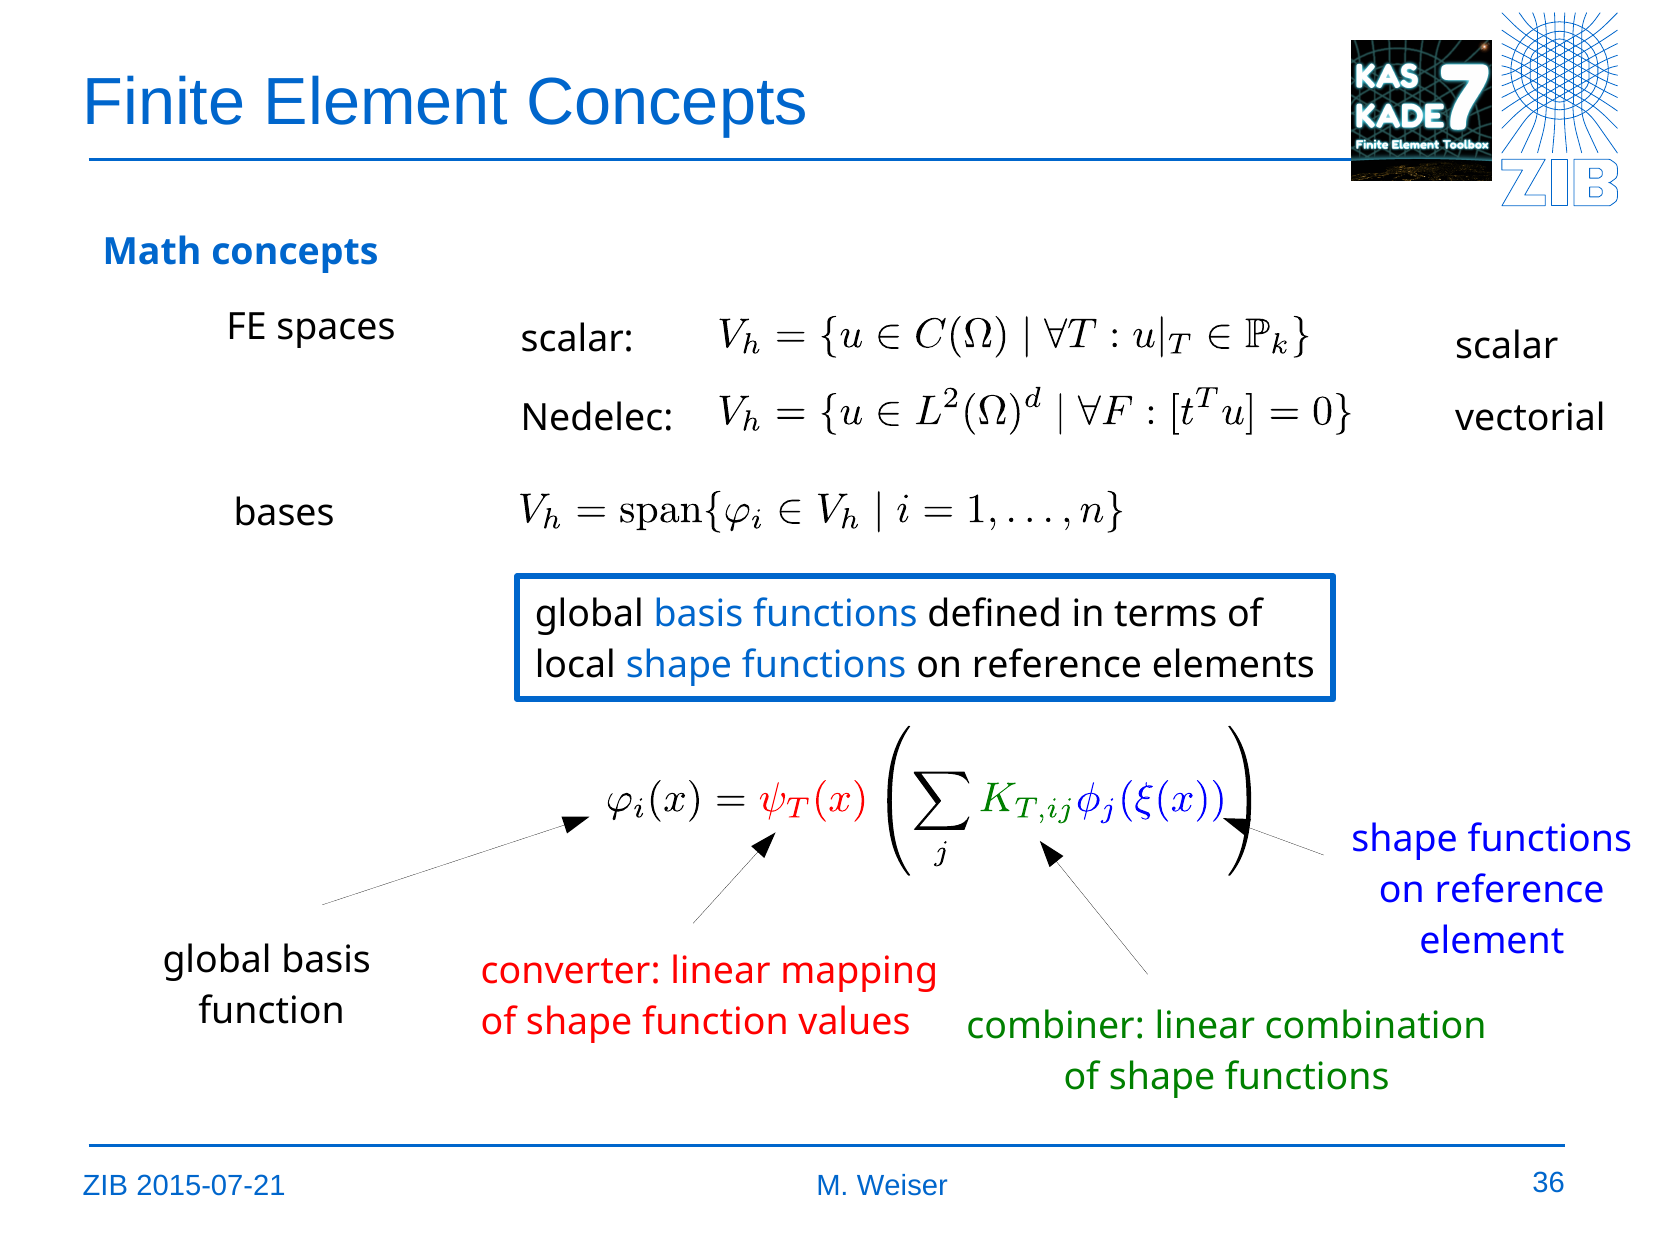

# Finite Element Concepts
Math concepts
FE spaces
scalar:
scalar
Nedelec:
vectorial
bases
global basis functions defined in terms of
local shape functions on reference elements
shape functions
on reference
element
global basis
function
converter: linear mapping
of shape function values
combiner: linear combination
of shape functions
36
ZIB 2015-07-21
M. Weiser